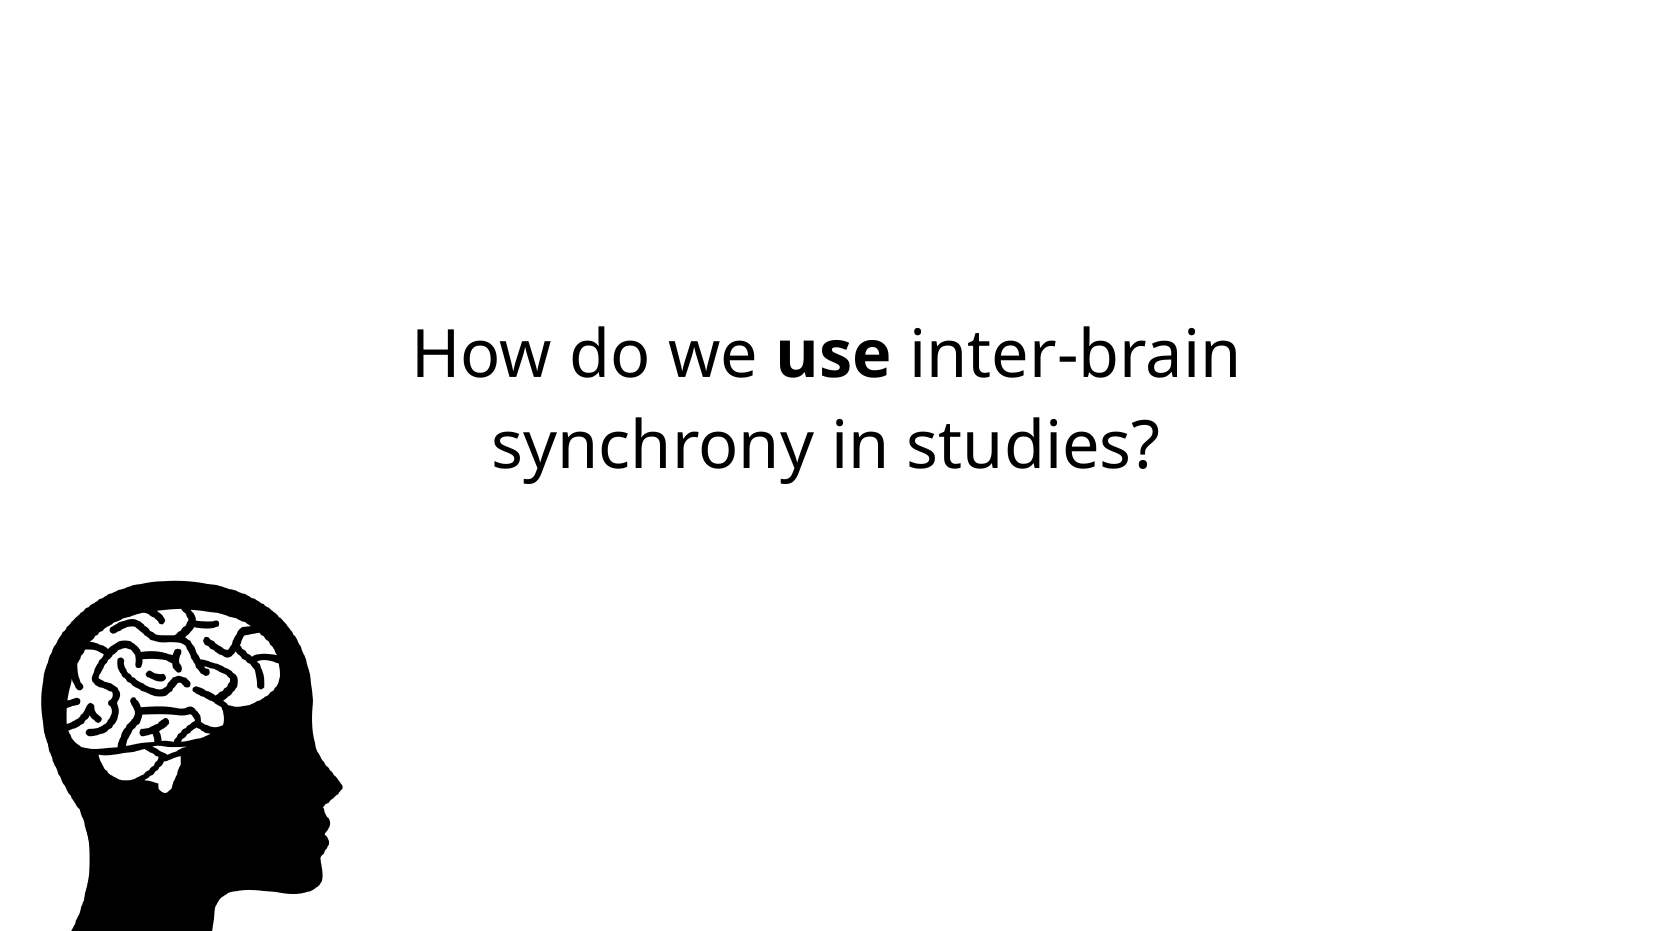

# How do we use inter-brain
synchrony in studies?